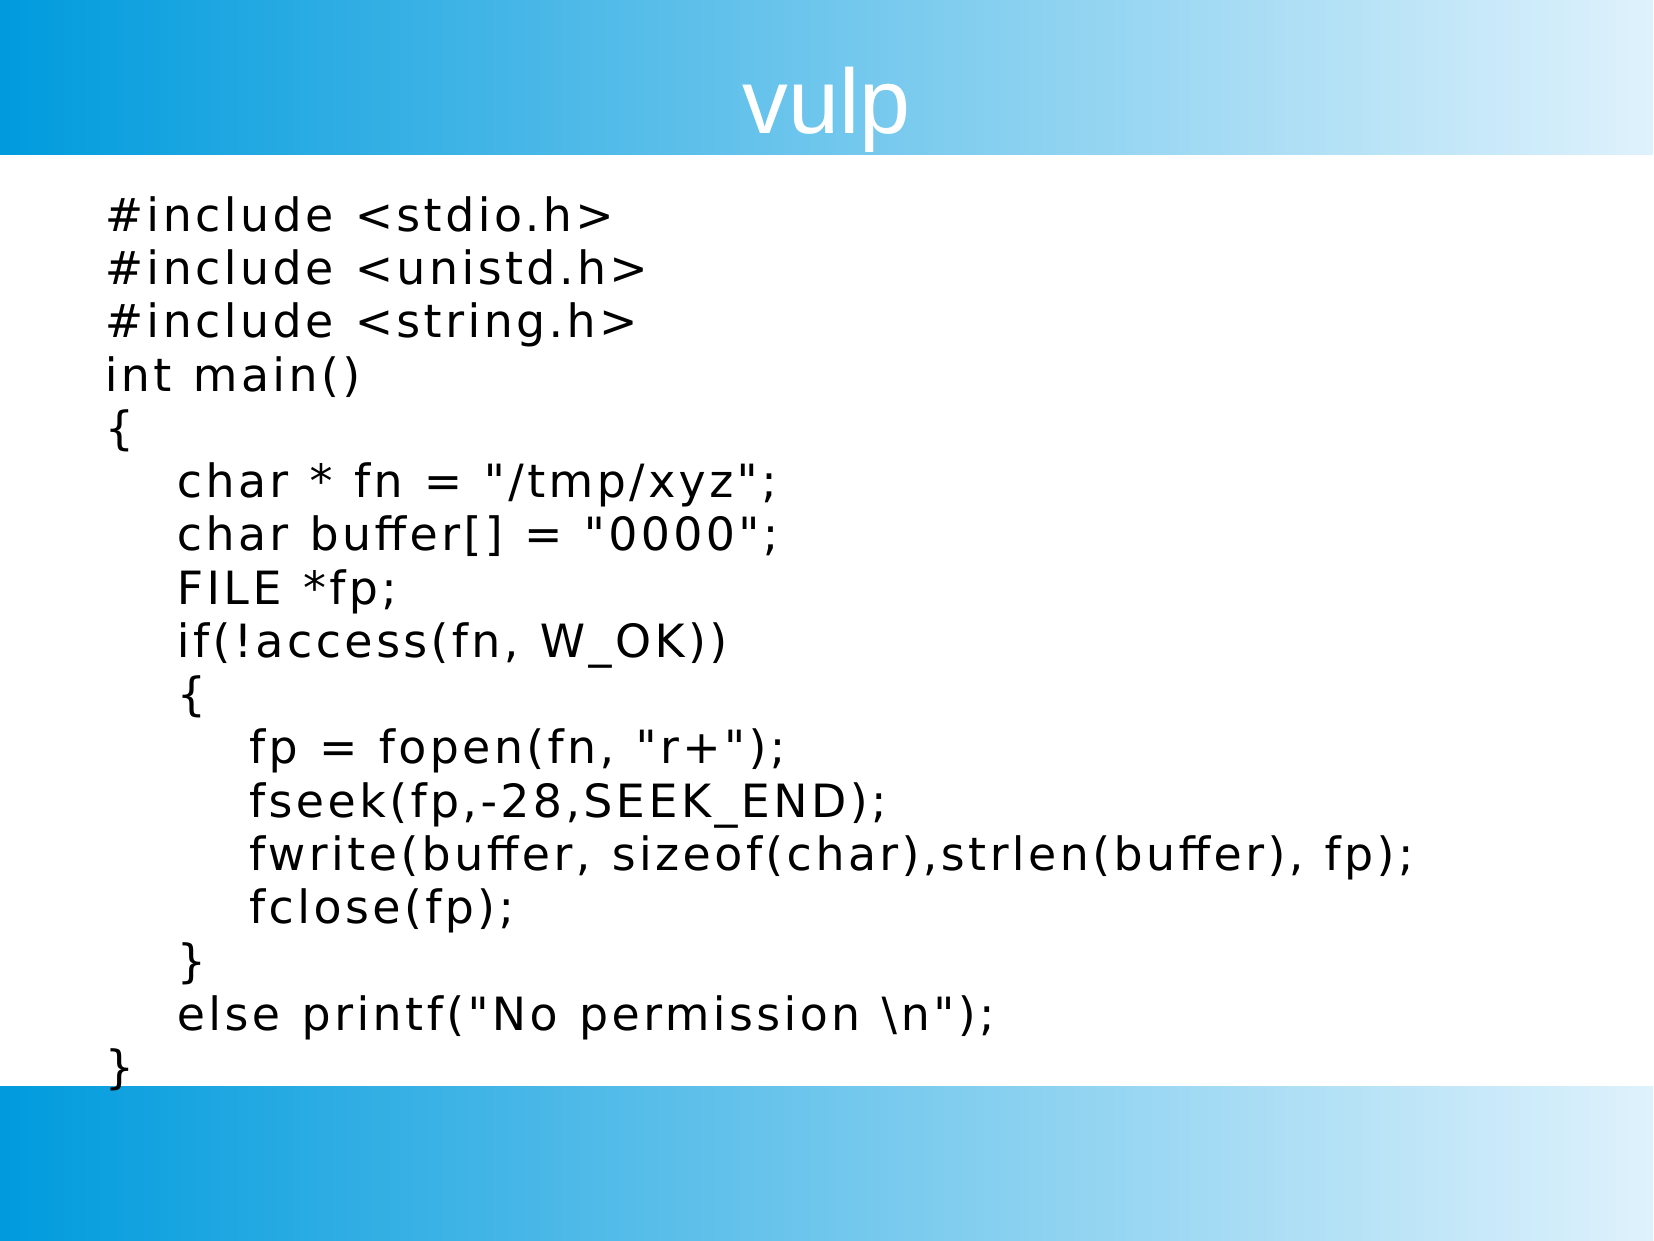

# vulp
#include <stdio.h>
#include <unistd.h>
#include <string.h>
int main()
{
 char * fn = "/tmp/xyz";
 char buffer[] = "0000";
 FILE *fp;
 if(!access(fn, W_OK))
 {
 fp = fopen(fn, "r+");
 fseek(fp,-28,SEEK_END);
 fwrite(buffer, sizeof(char),strlen(buffer), fp);
 fclose(fp);
 }
 else printf("No permission \n");
}